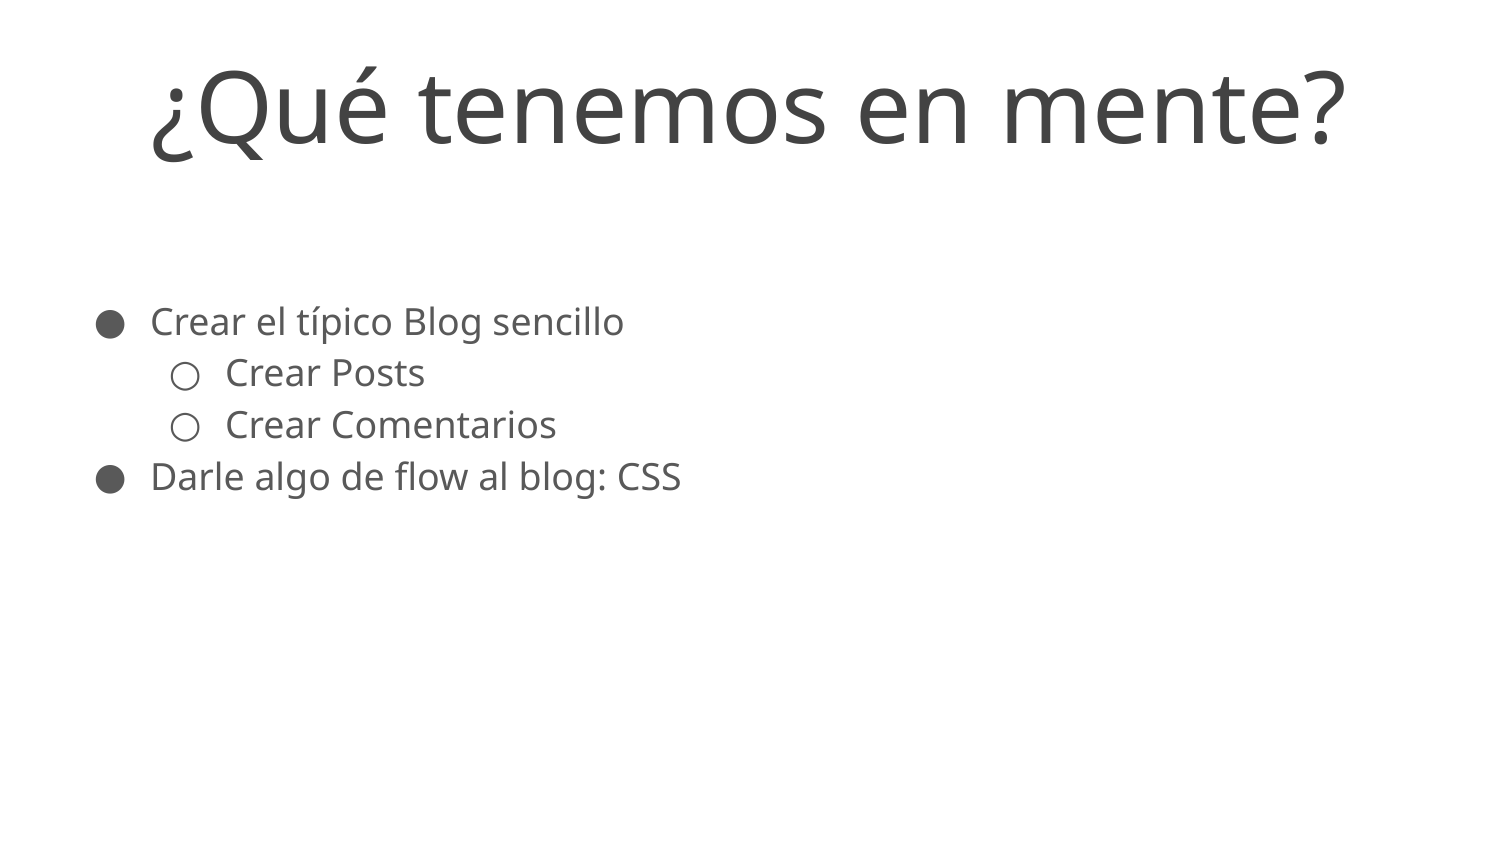

# ¿Qué tenemos en mente?
Crear el típico Blog sencillo
Crear Posts
Crear Comentarios
Darle algo de flow al blog: CSS